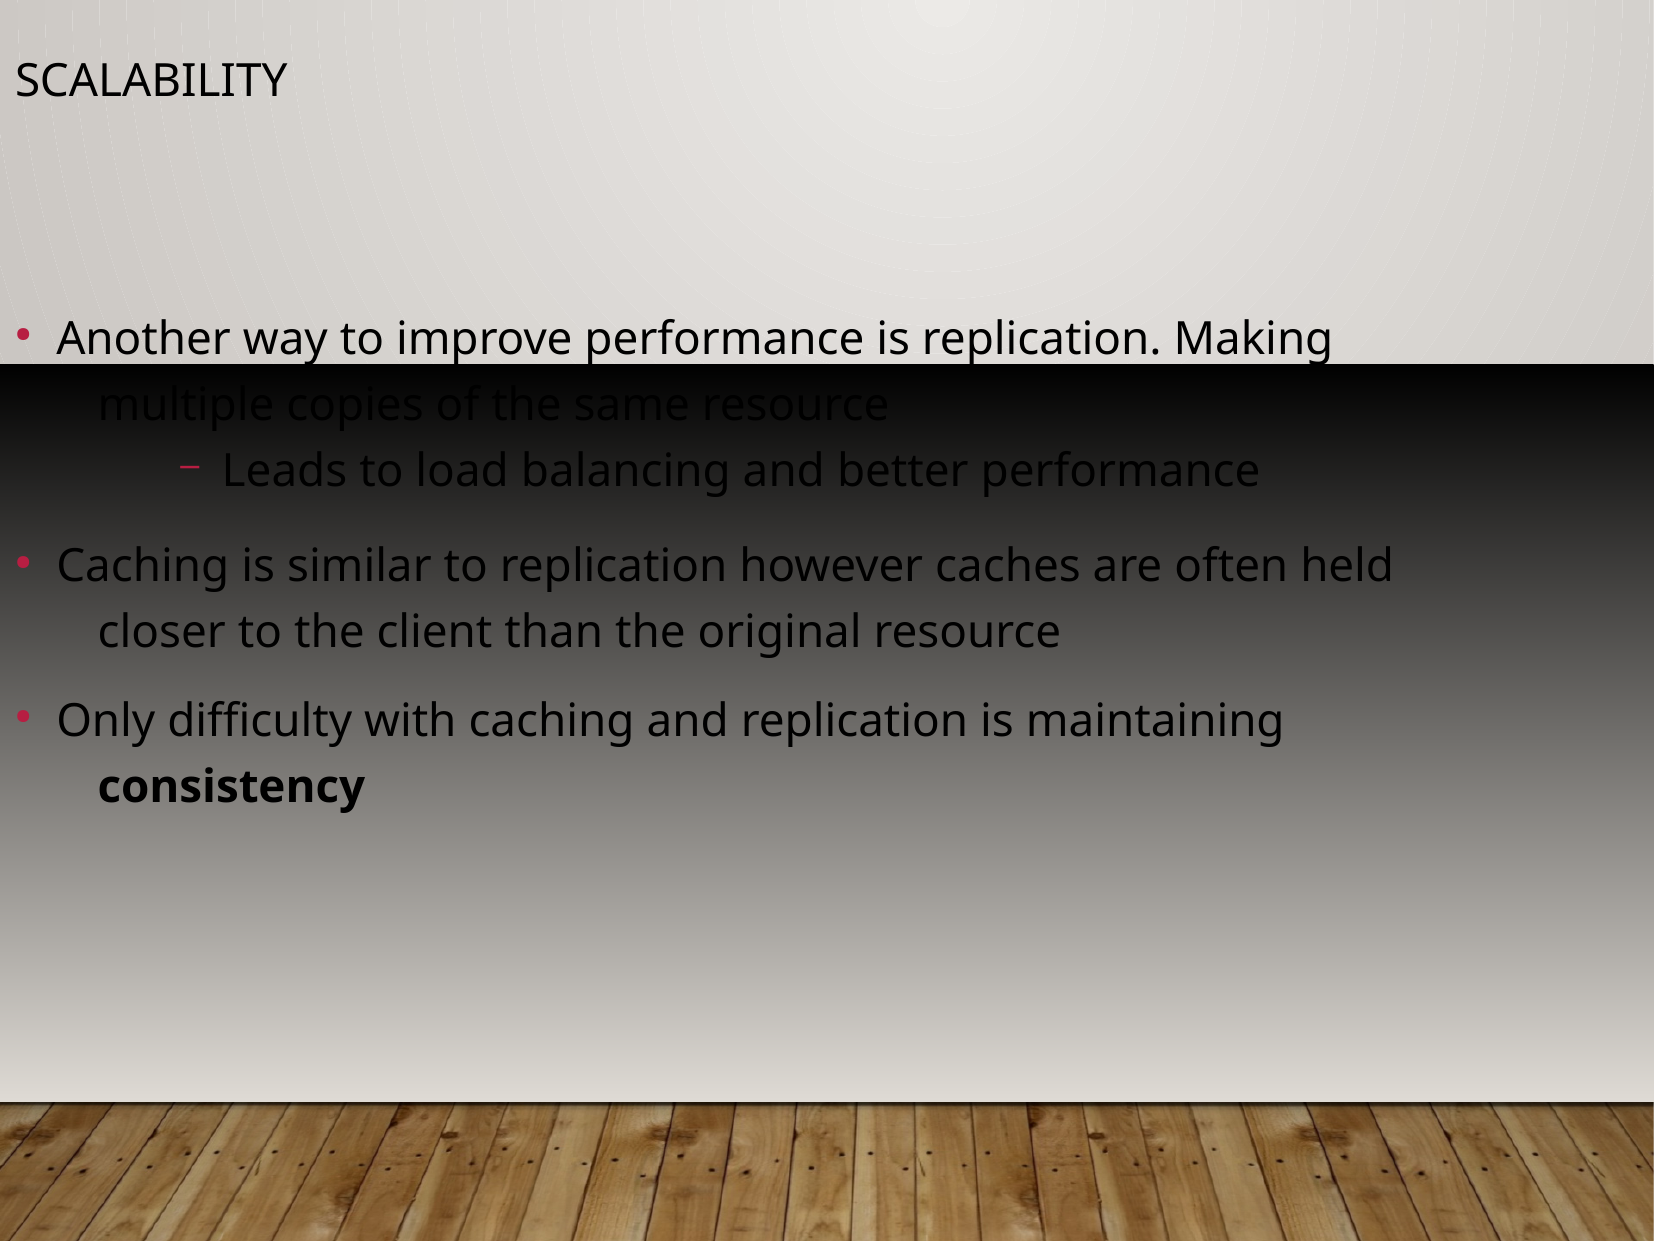

# Scalability
Another way to improve performance is replication. Making multiple copies of the same resource
Leads to load balancing and better performance
Caching is similar to replication however caches are often held closer to the client than the original resource
Only difficulty with caching and replication is maintaining consistency